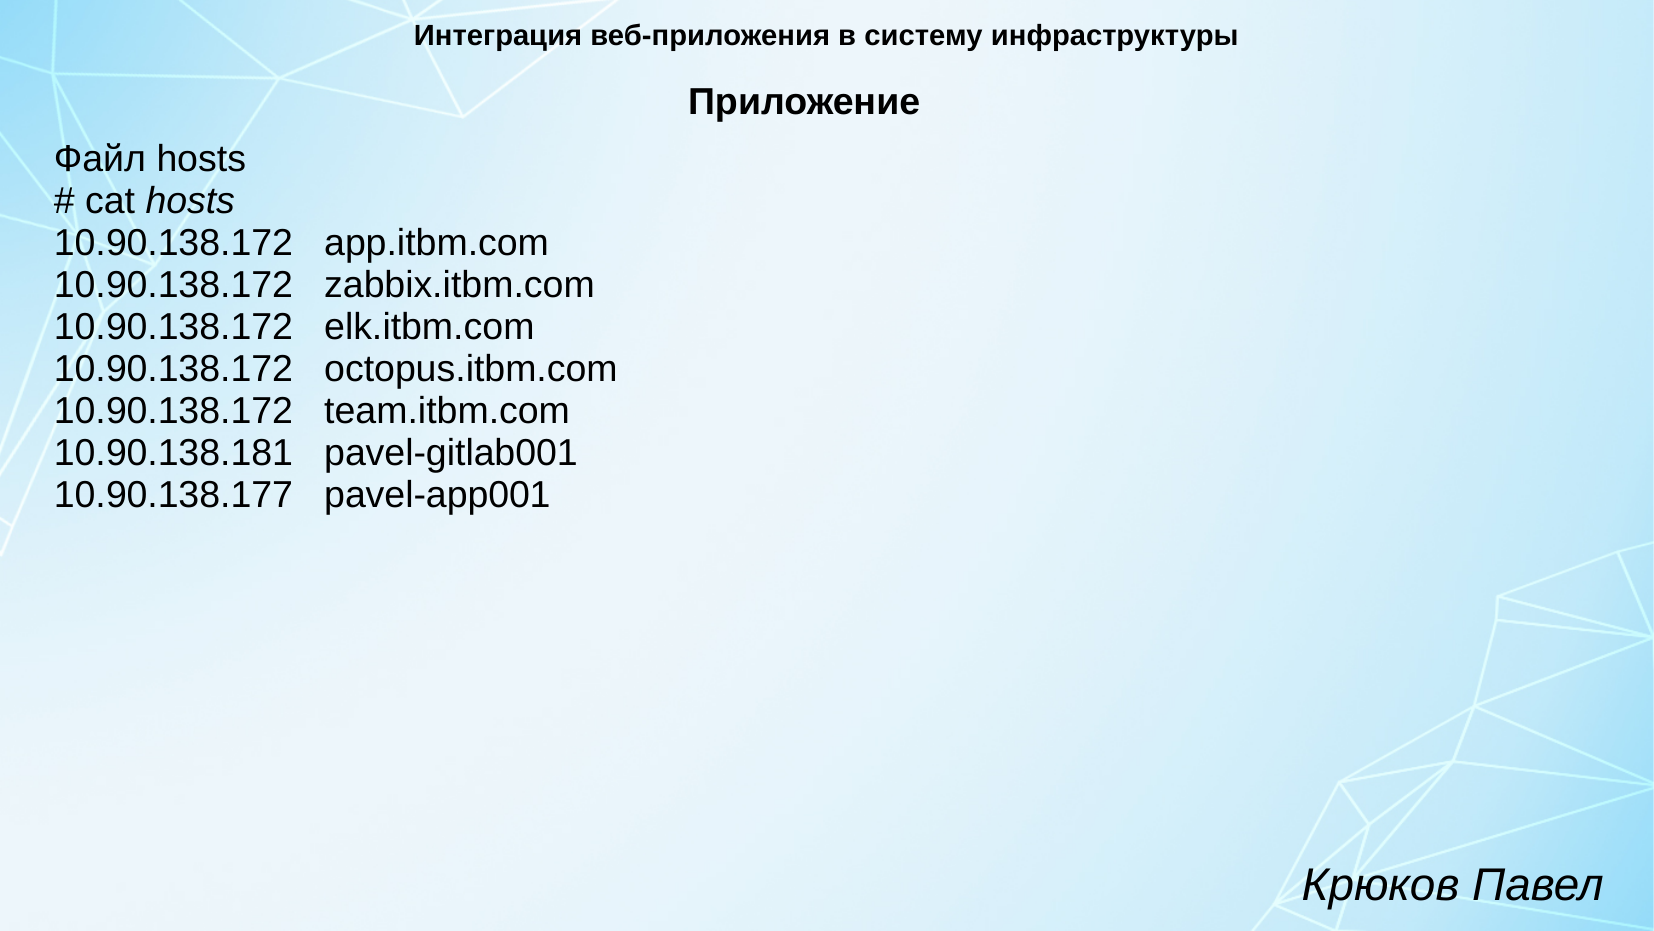

# Интеграция веб-приложения в систему инфраструктуры
Приложение
Файл hosts
# cat hosts
10.90.138.172 app.itbm.com
10.90.138.172 zabbix.itbm.com
10.90.138.172 elk.itbm.com
10.90.138.172 octopus.itbm.com
10.90.138.172 team.itbm.com
10.90.138.181 pavel-gitlab001
10.90.138.177 pavel-app001
Крюков Павел